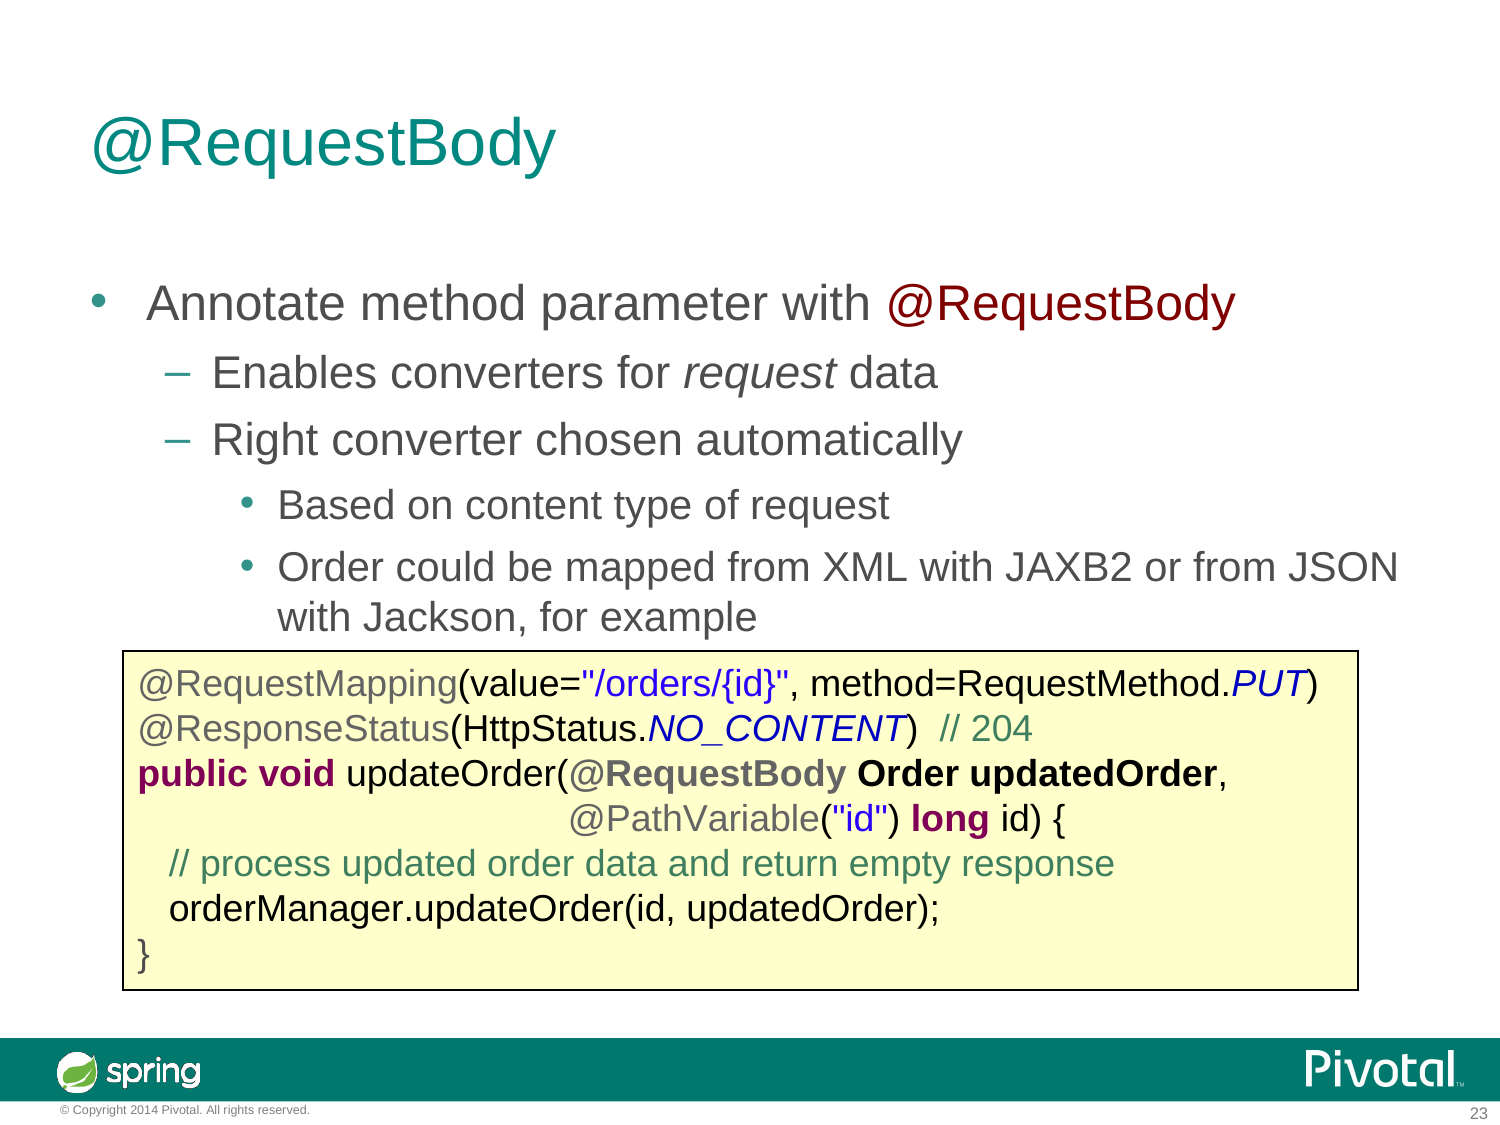

# @RequestBody
Annotate method parameter with @RequestBody
Enables converters for request data
Right converter chosen automatically
Based on content type of request
Order could be mapped from XML with JAXB2 or from JSON with Jackson, for example
@RequestMapping(value="/orders/{id}", method=RequestMethod.PUT)
@ResponseStatus(HttpStatus.NO_CONTENT) // 204
public void updateOrder(@RequestBody Order updatedOrder,
 @PathVariable("id") long id) {
 // process updated order data and return empty response
 orderManager.updateOrder(id, updatedOrder);
}